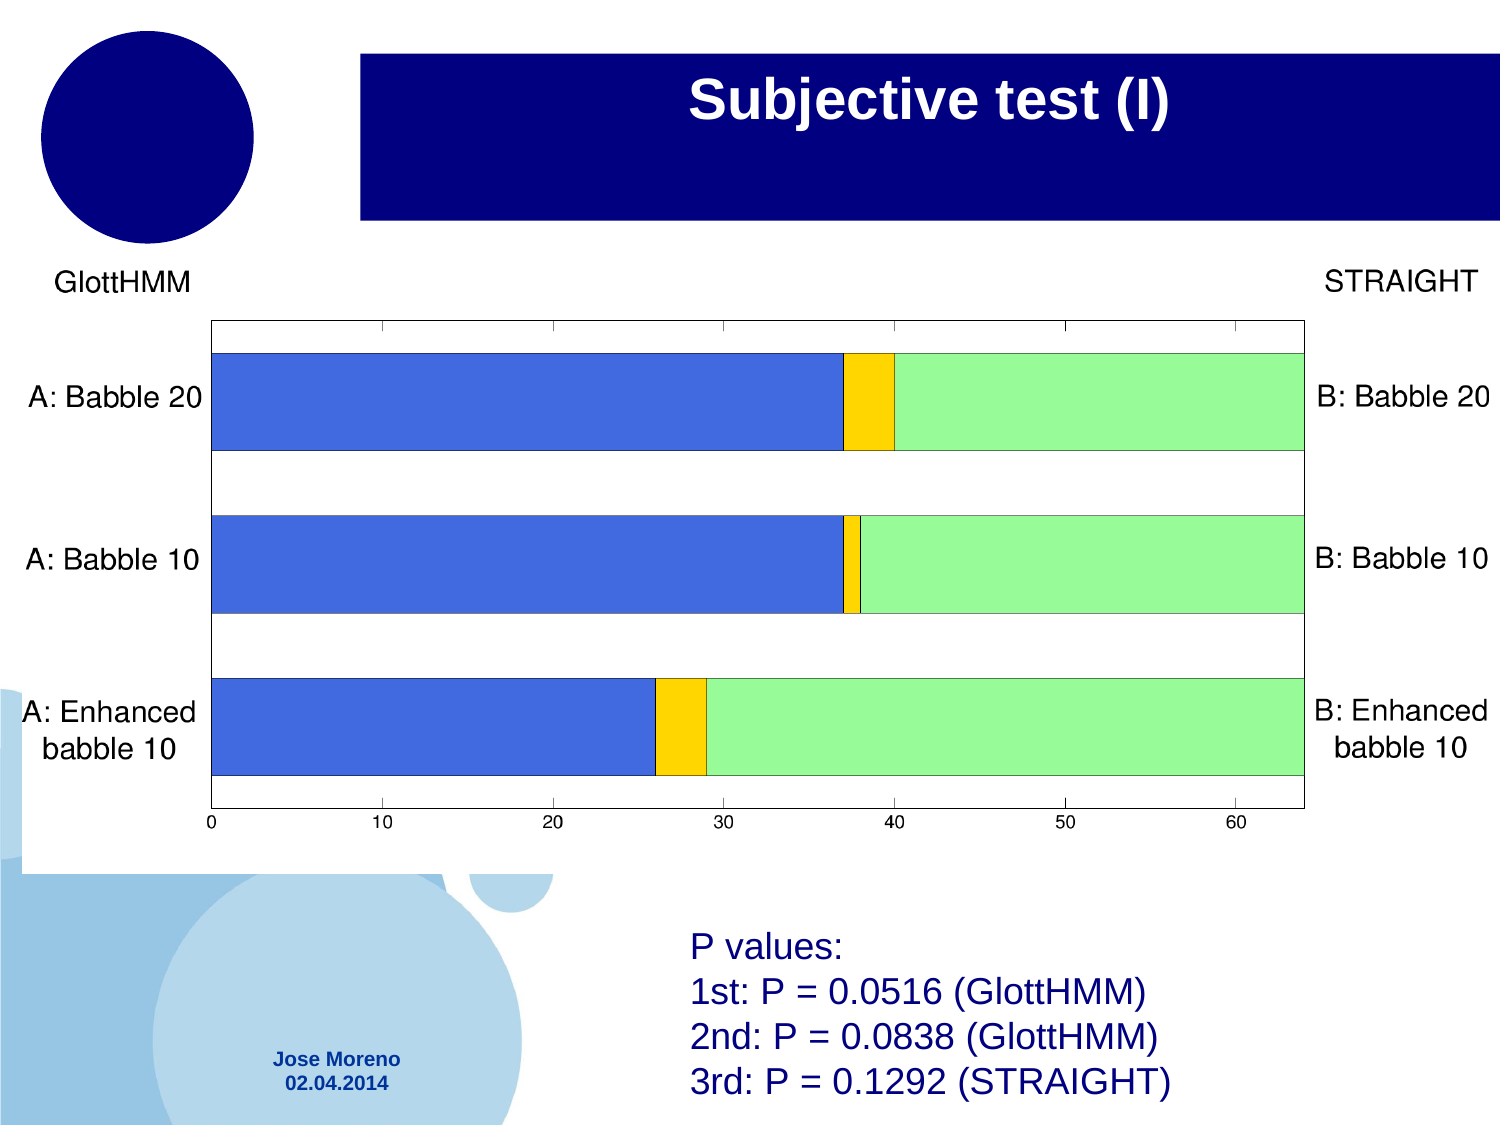

# Subjective test (I)
P values:
1st: P = 0.0516 (GlottHMM)
2nd: P = 0.0838 (GlottHMM)
3rd: P = 0.1292 (STRAIGHT)